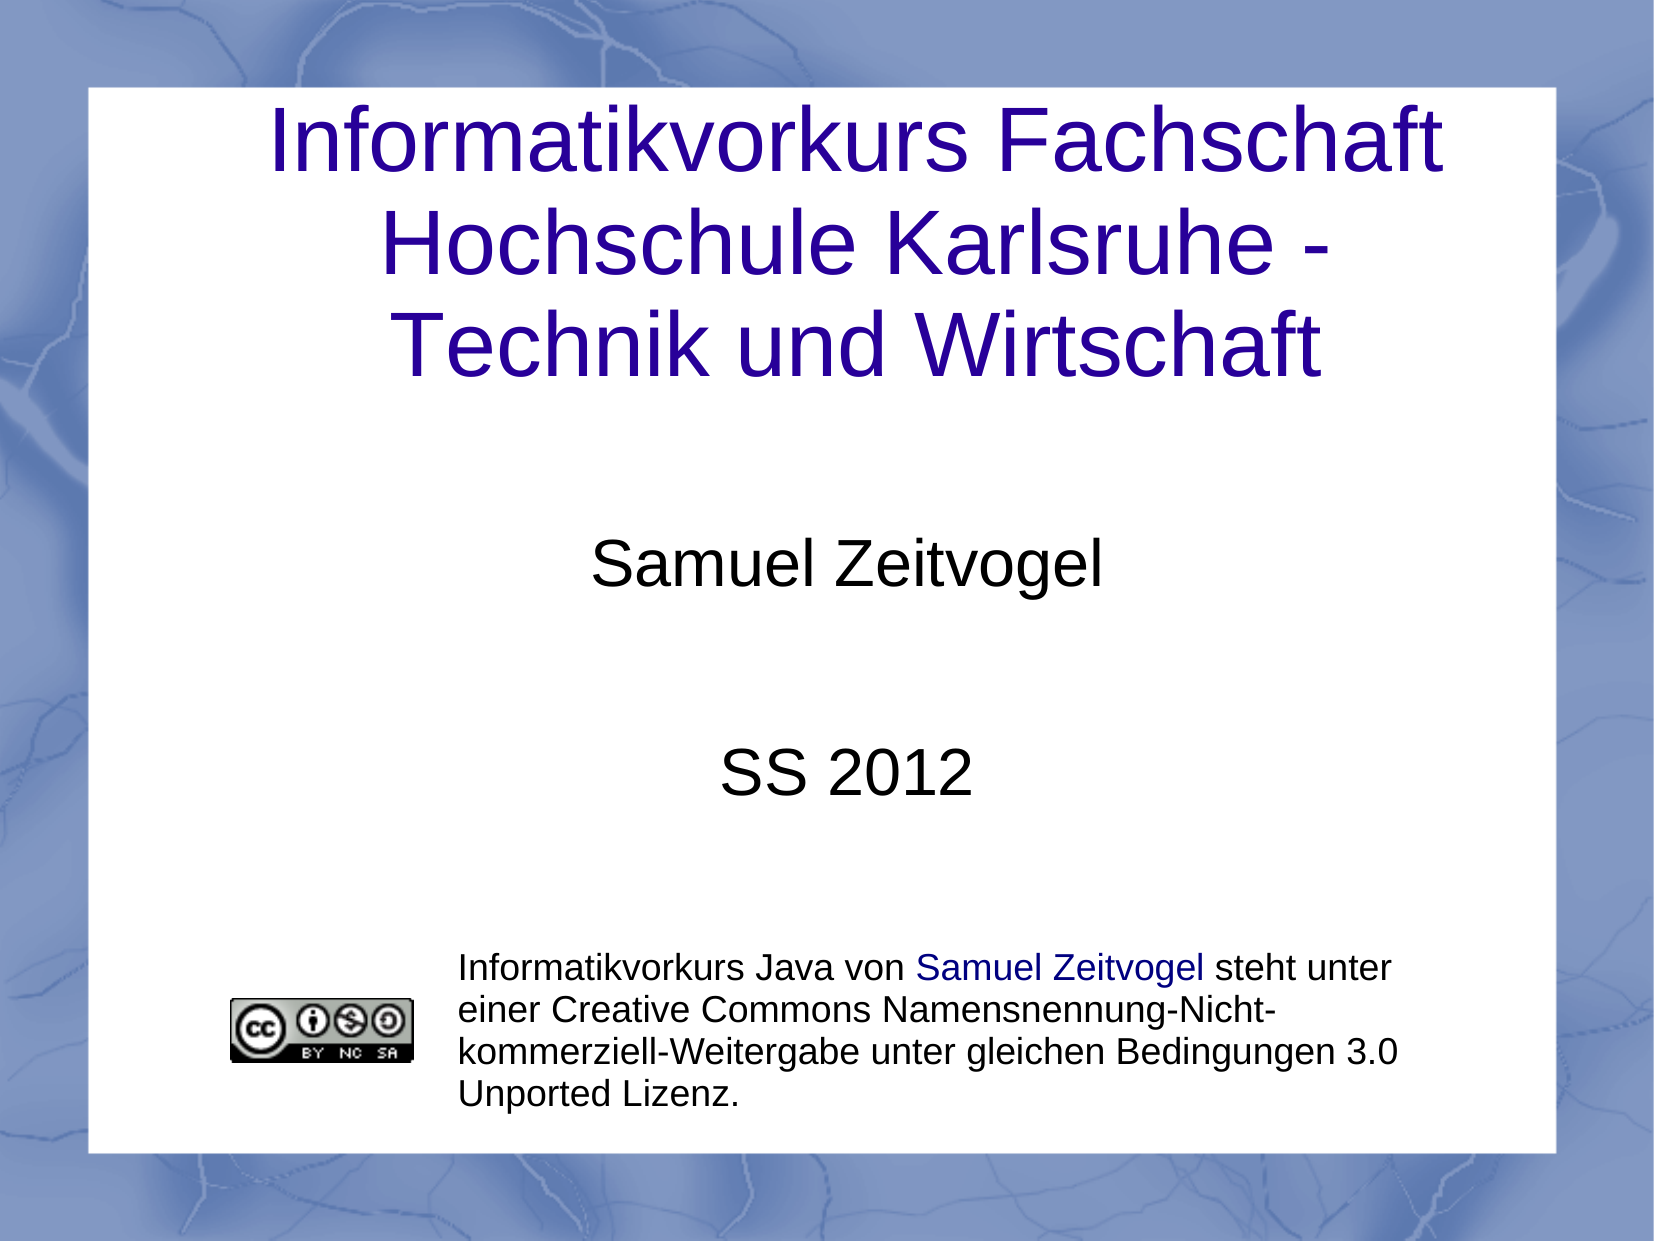

# Informatikvorkurs Fachschaft Hochschule Karlsruhe - Technik und Wirtschaft
Samuel Zeitvogel
SS 2012
Informatikvorkurs Java von Samuel Zeitvogel steht unter einer Creative Commons Namensnennung-Nicht-kommerziell-Weitergabe unter gleichen Bedingungen 3.0 Unported Lizenz.